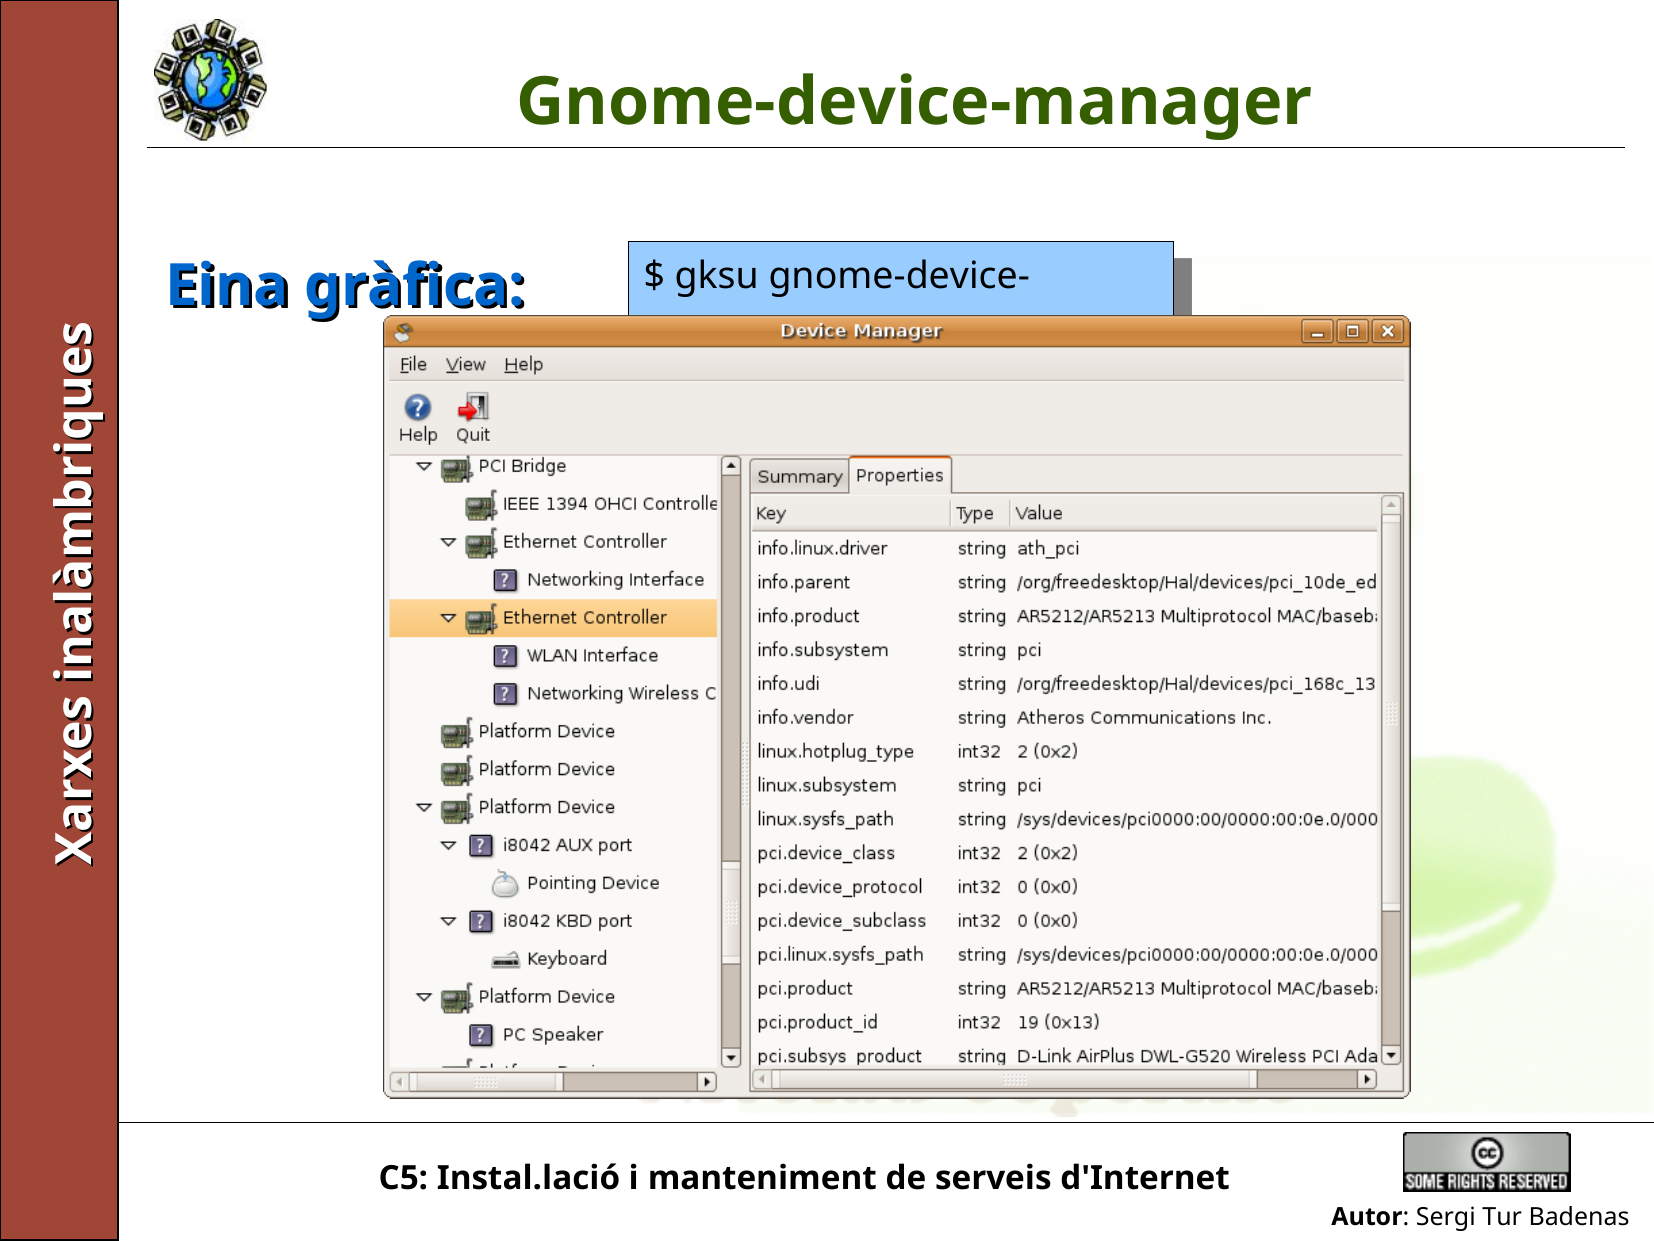

# Gnome-device-manager
$ gksu gnome-device-manager
Eina gràfica: